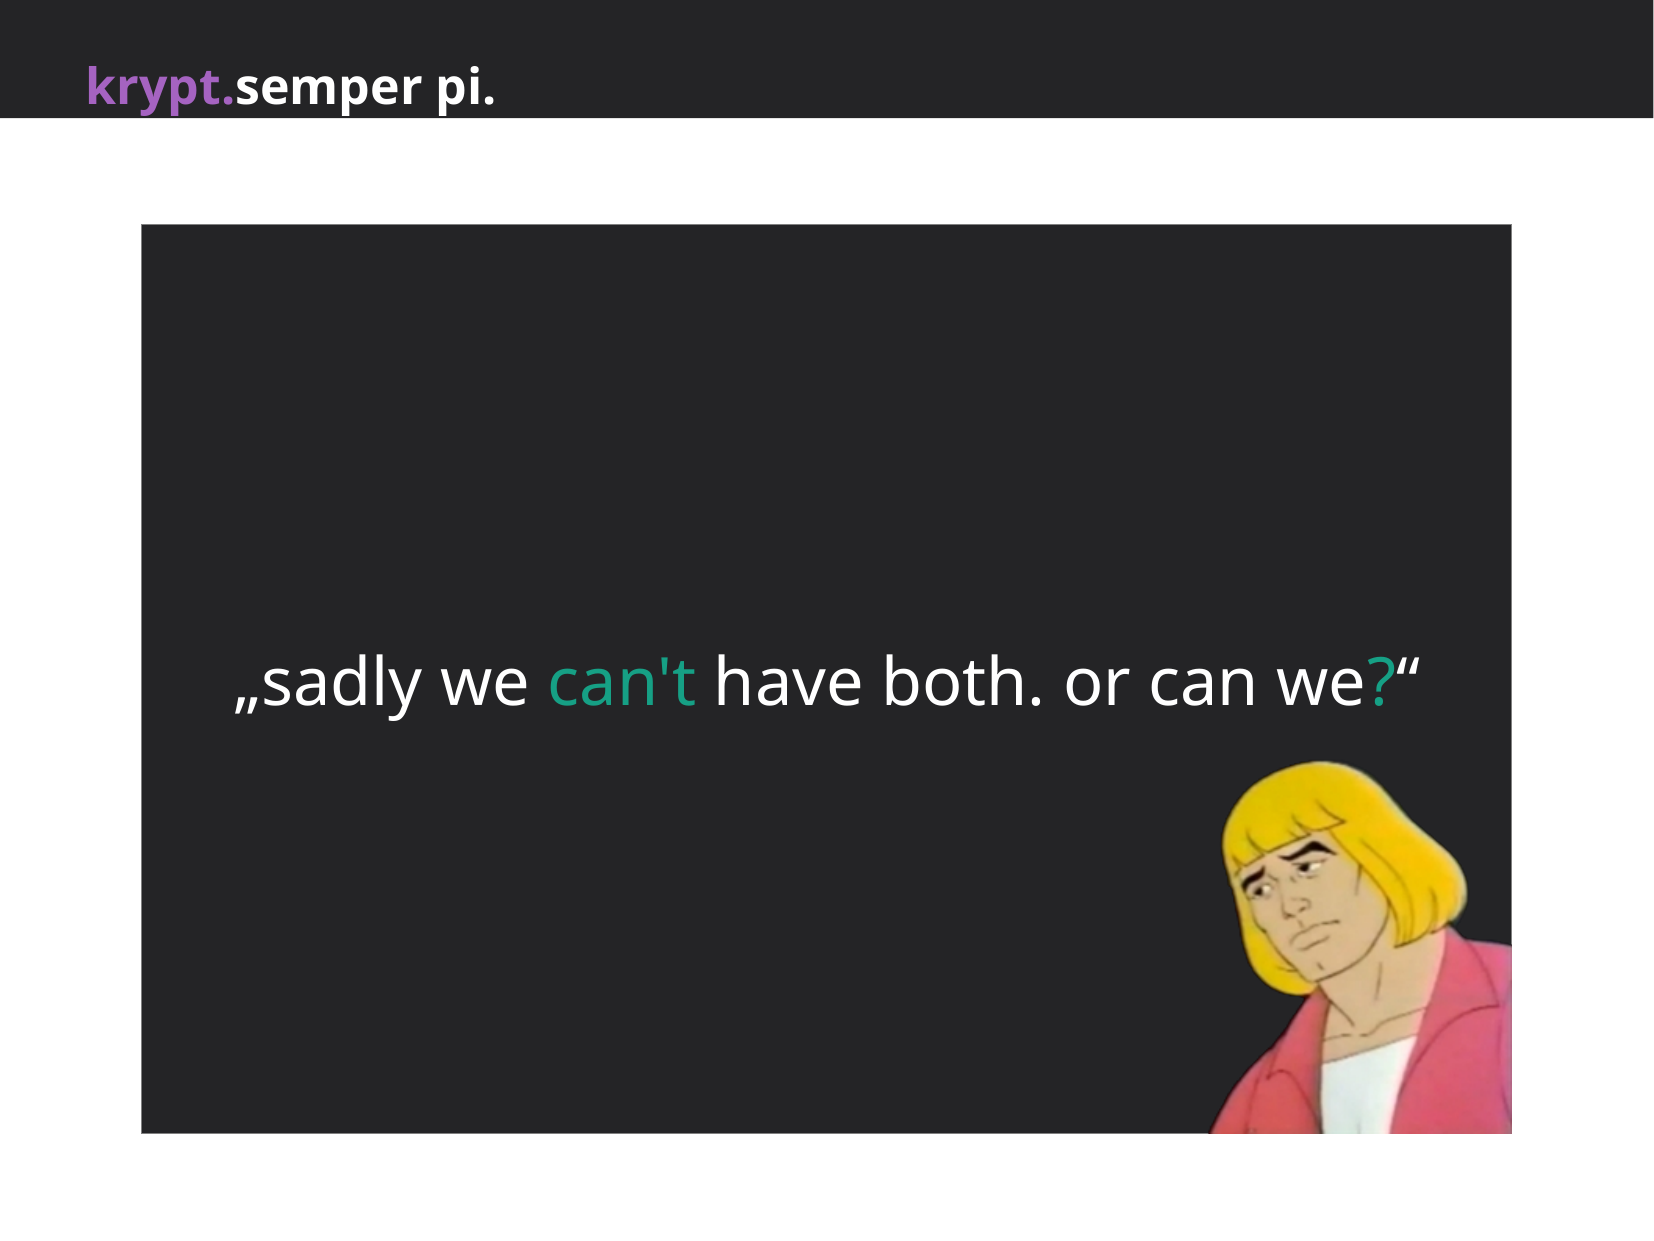

krypt.semper pi.
„sadly we can't have both. or can we?“